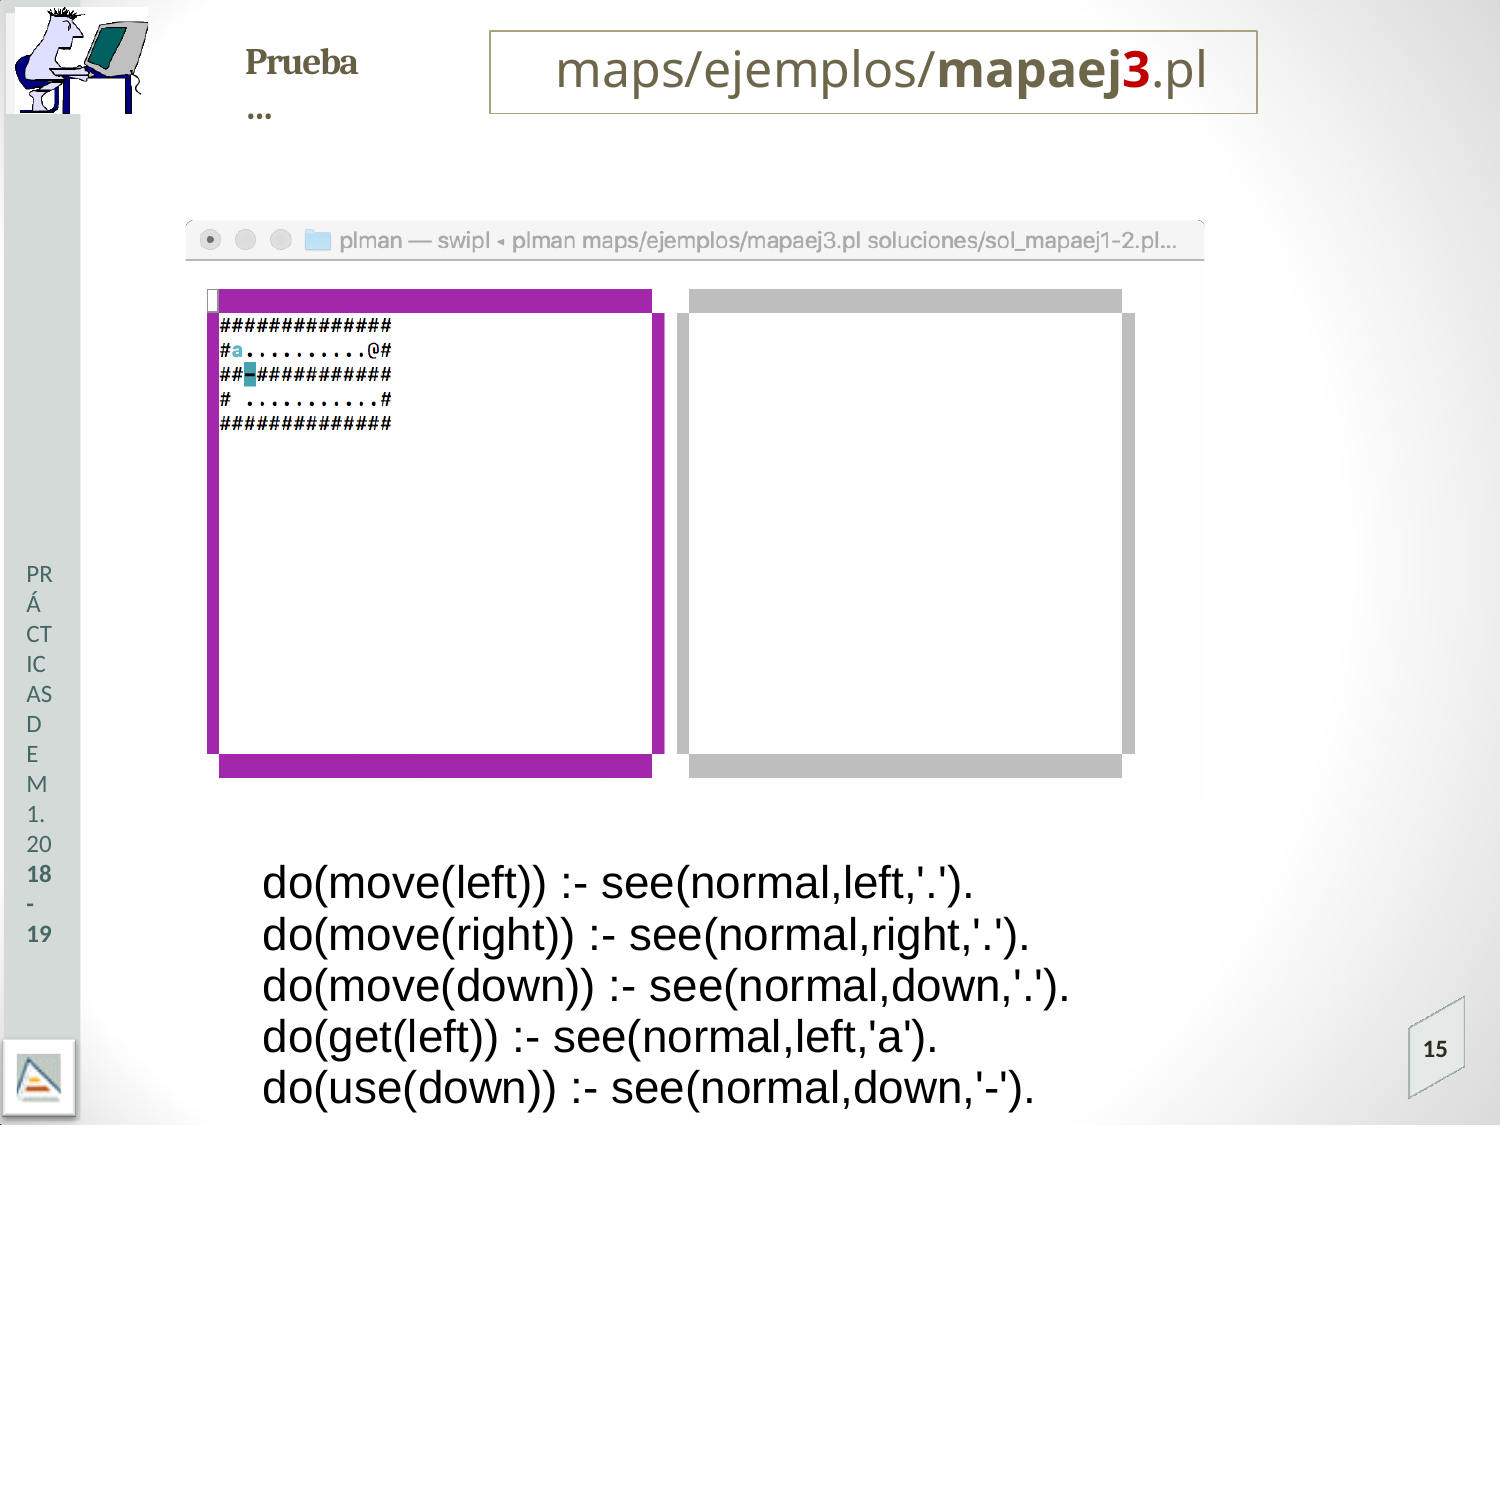

maps/ejemplos/mapaej3.pl
Prueba …
PRÁCTICAS DE M1. 2018-19
do(move(left)) :- see(normal,left,'.').
do(move(right)) :- see(normal,right,'.').
do(move(down)) :- see(normal,down,'.').
do(get(left)) :- see(normal,left,'a').
do(use(down)) :- see(normal,down,'-').